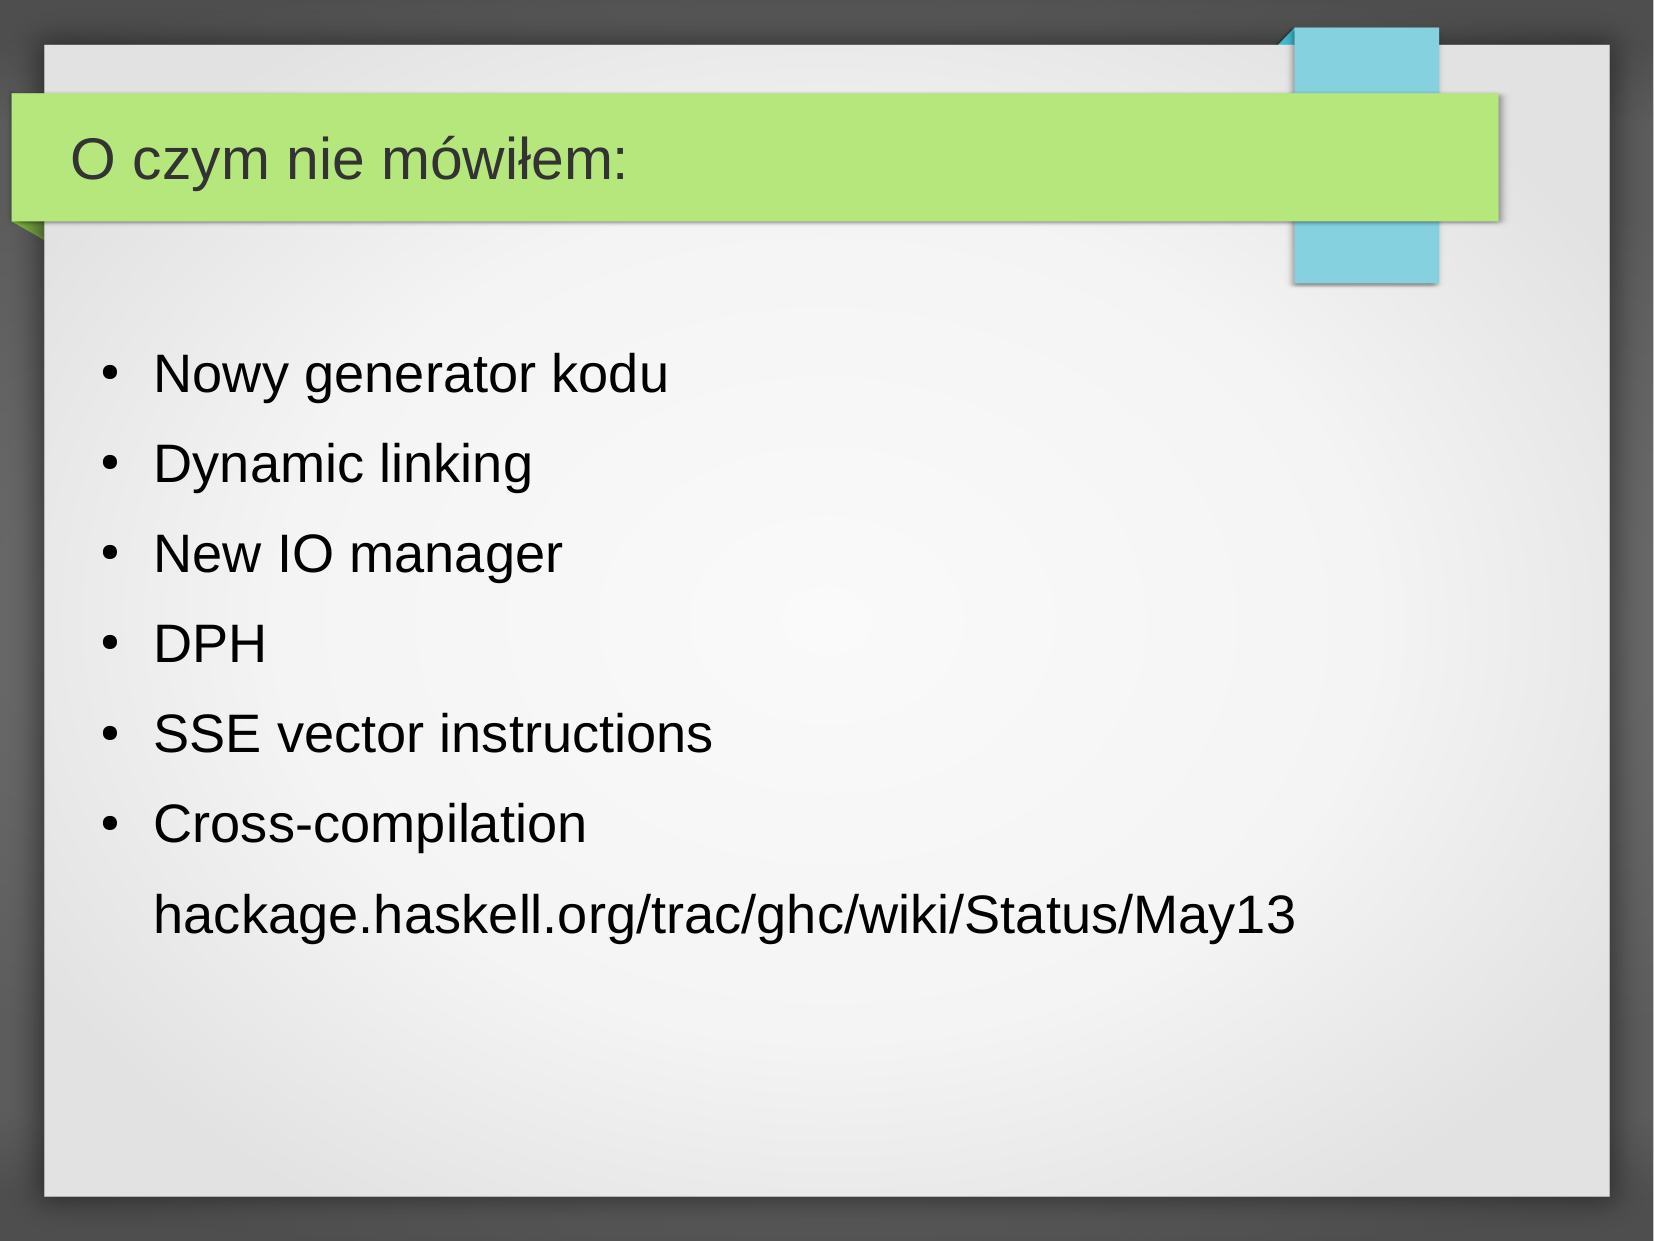

# O czym nie mówiłem:
Nowy generator kodu
Dynamic linking
New IO manager
DPH
SSE vector instructions
Cross-compilation
hackage.haskell.org/trac/ghc/wiki/Status/May13